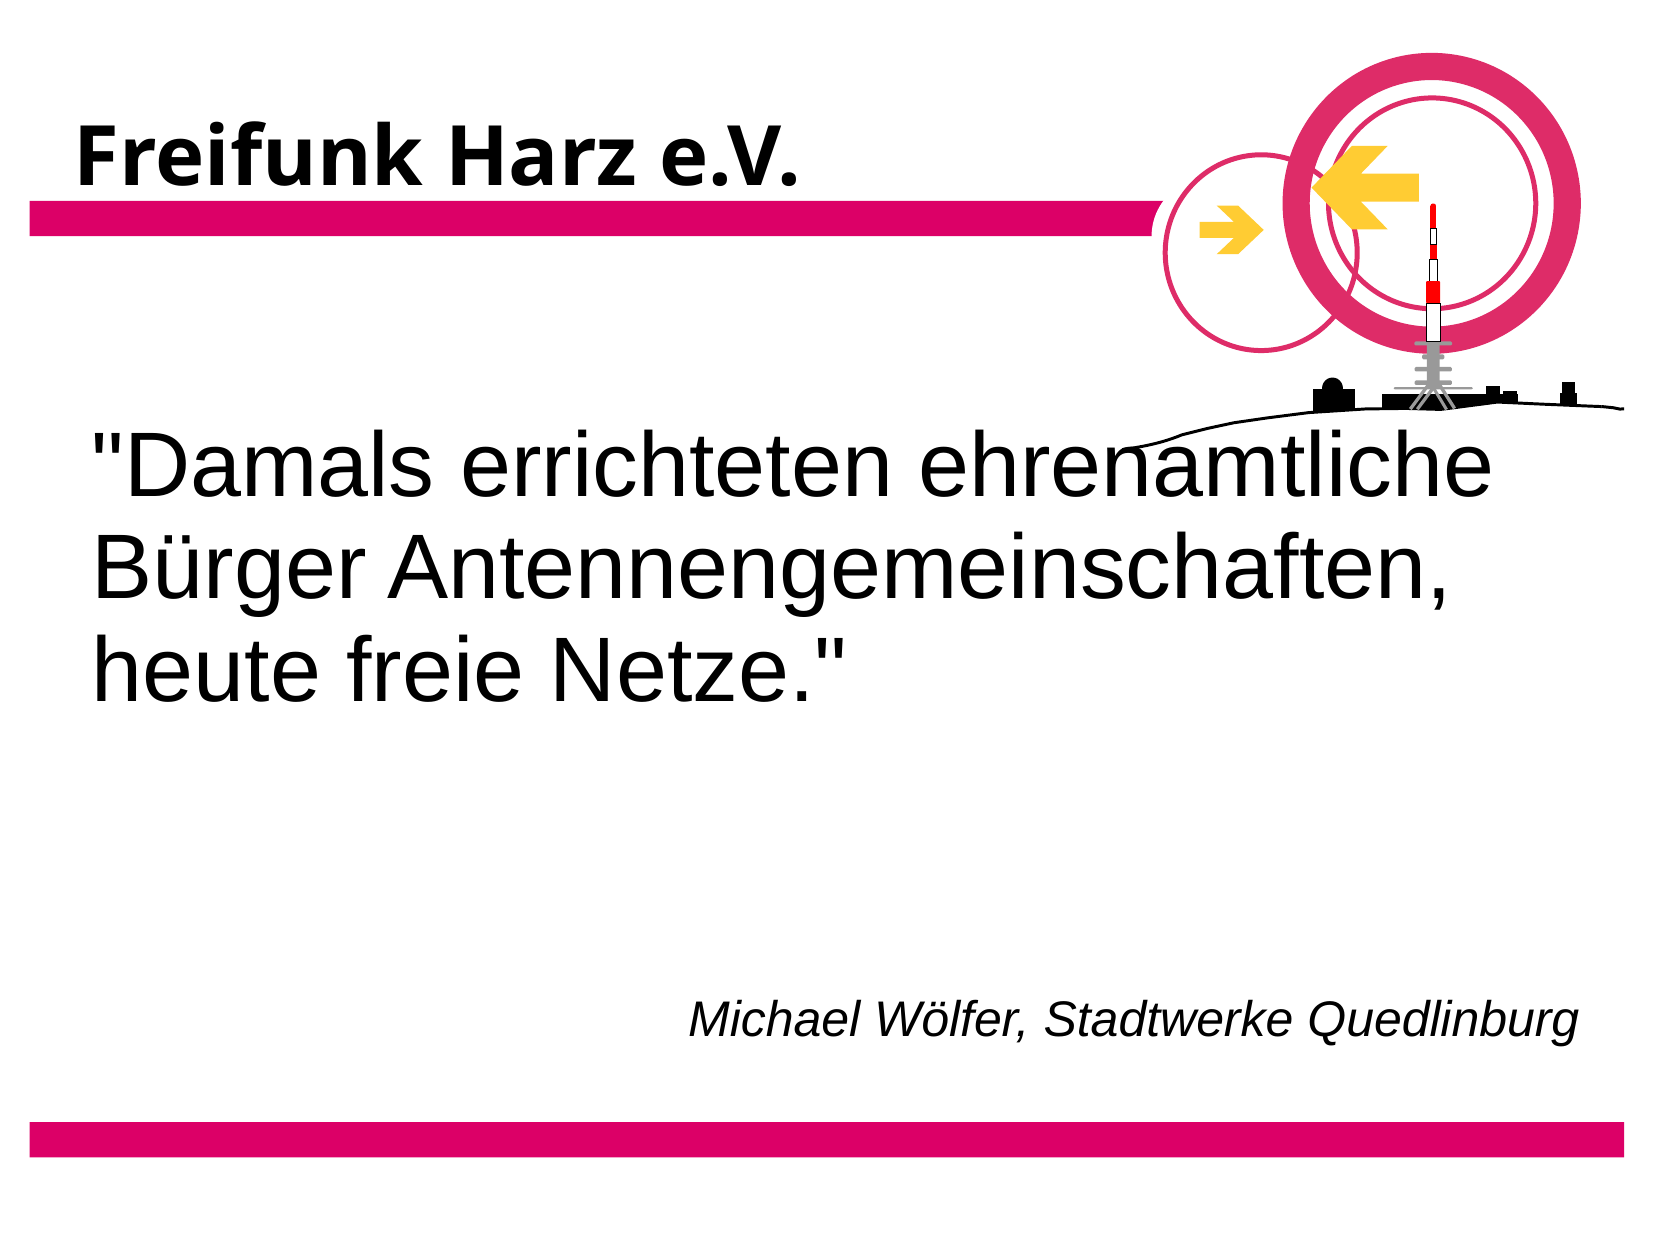

# "Damals errichteten ehrenamtliche Bürger Antennengemeinschaften, heute freie Netze."
Michael Wölfer, Stadtwerke Quedlinburg